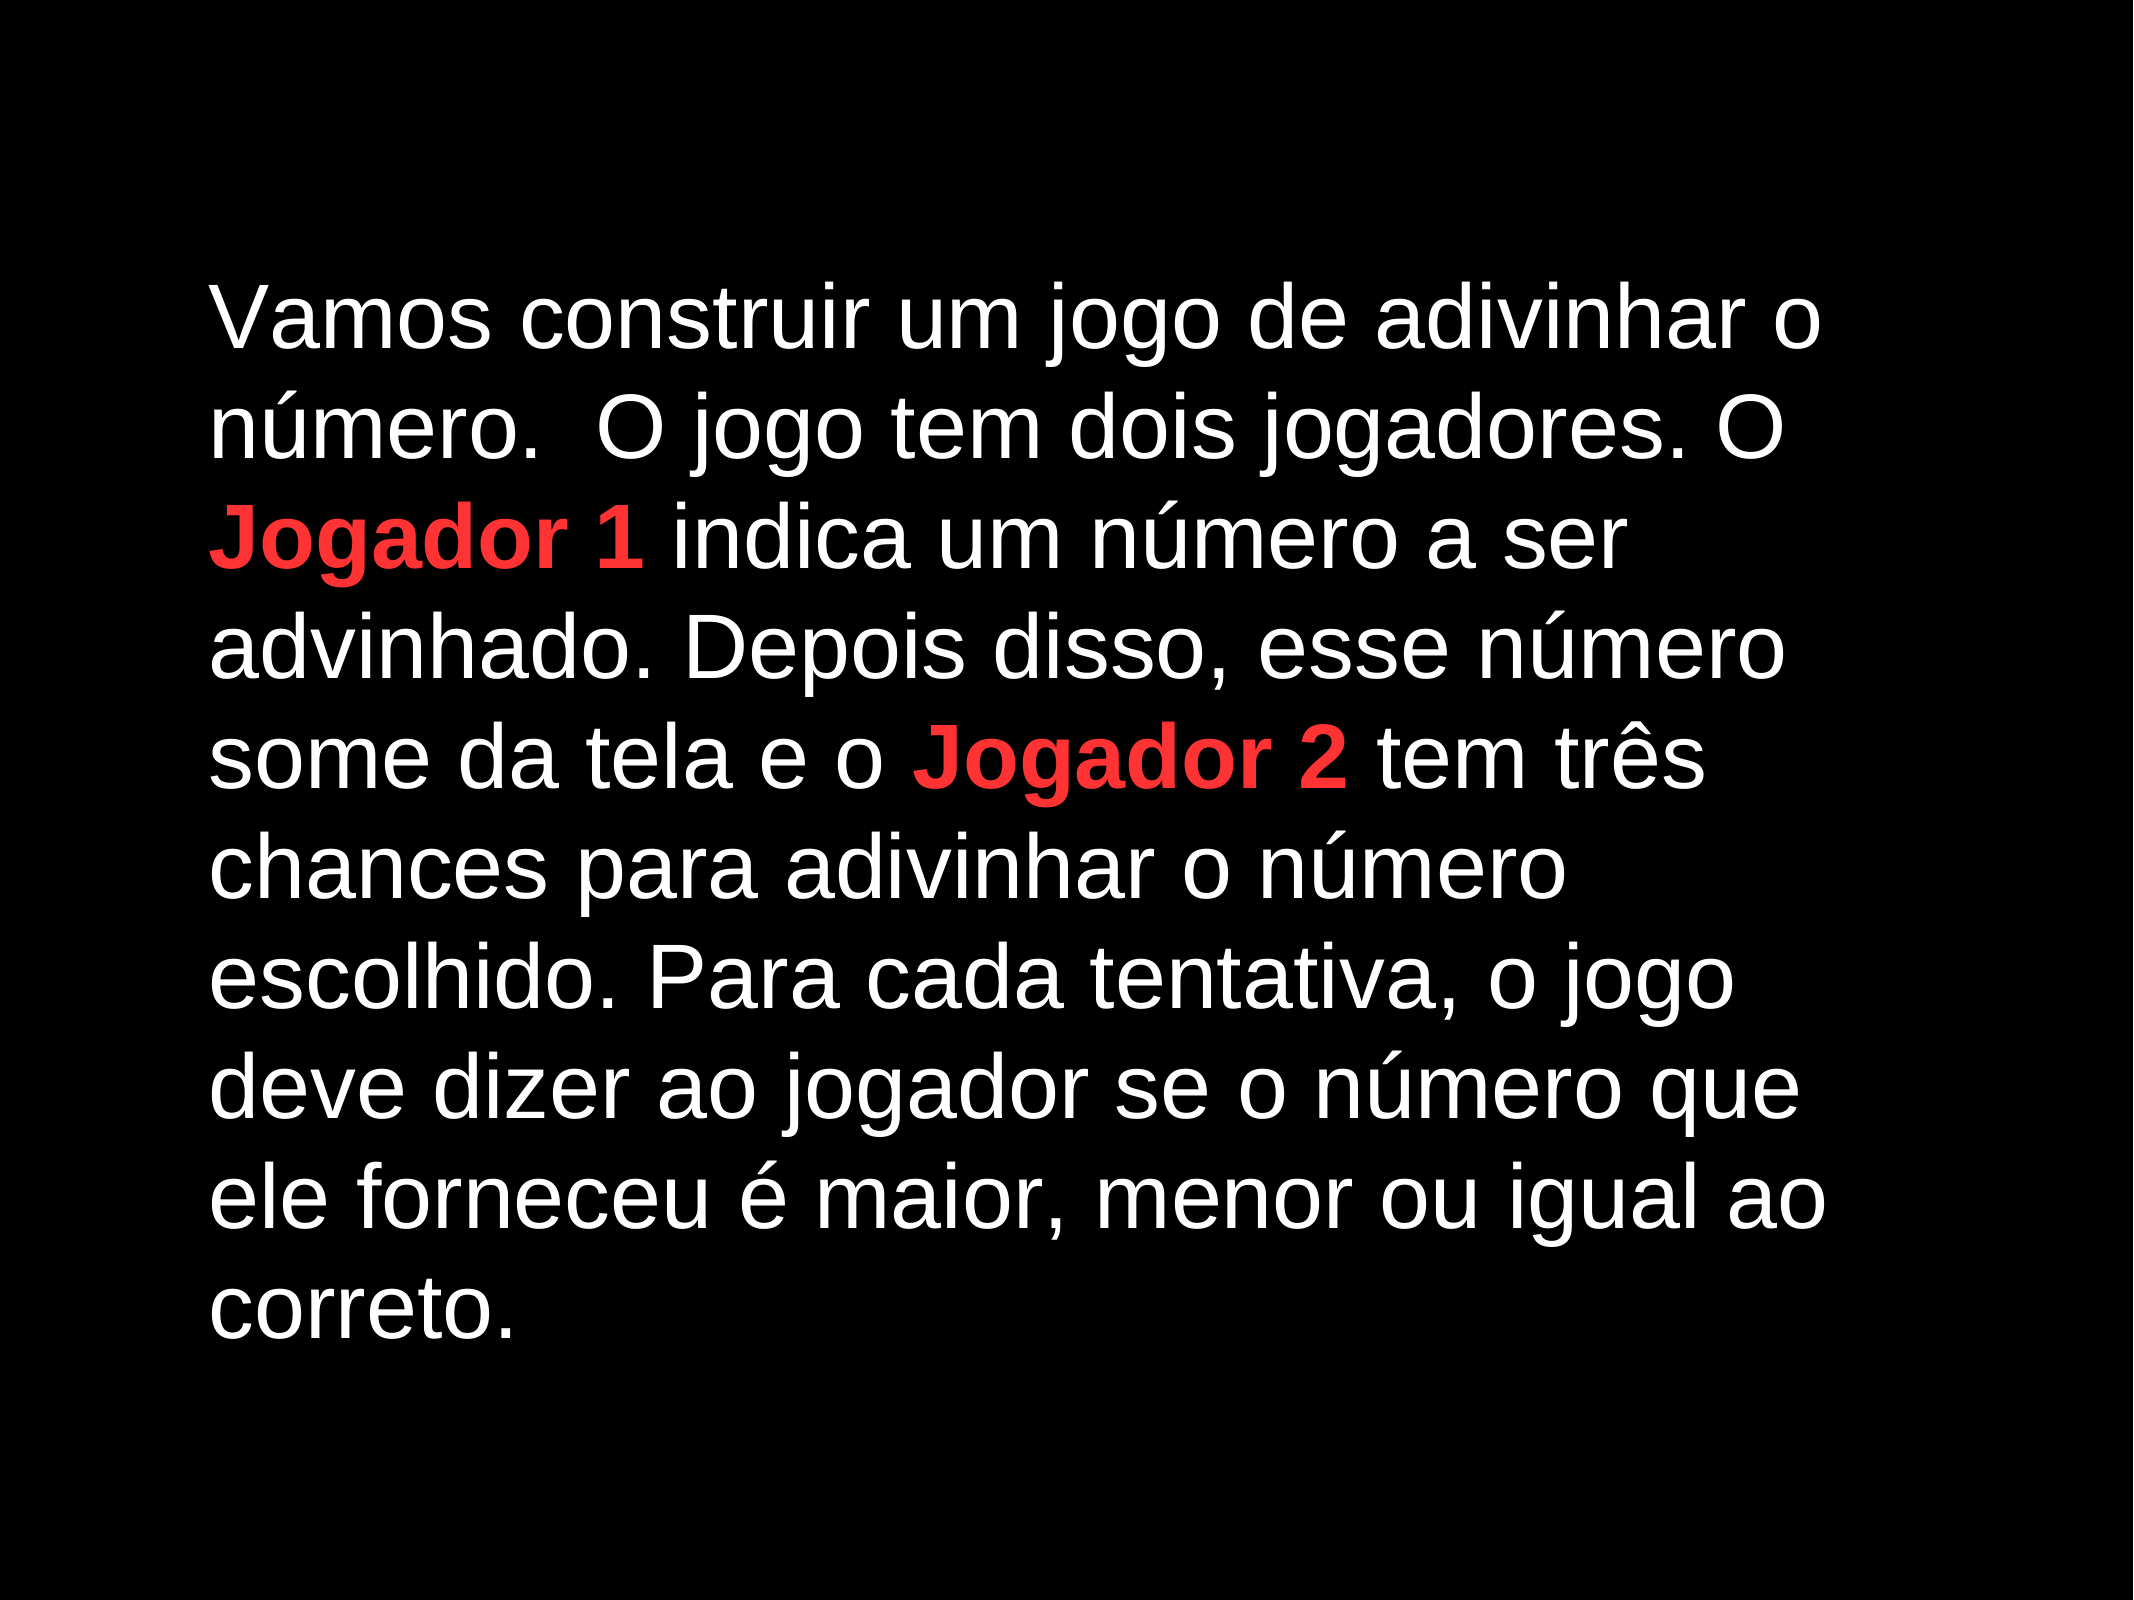

# Vamos construir um jogo de adivinhar o número. O jogo tem dois jogadores. O Jogador 1 indica um número a ser advinhado. Depois disso, esse número some da tela e o Jogador 2 tem três chances para adivinhar o número escolhido. Para cada tentativa, o jogo deve dizer ao jogador se o número que ele forneceu é maior, menor ou igual ao correto.